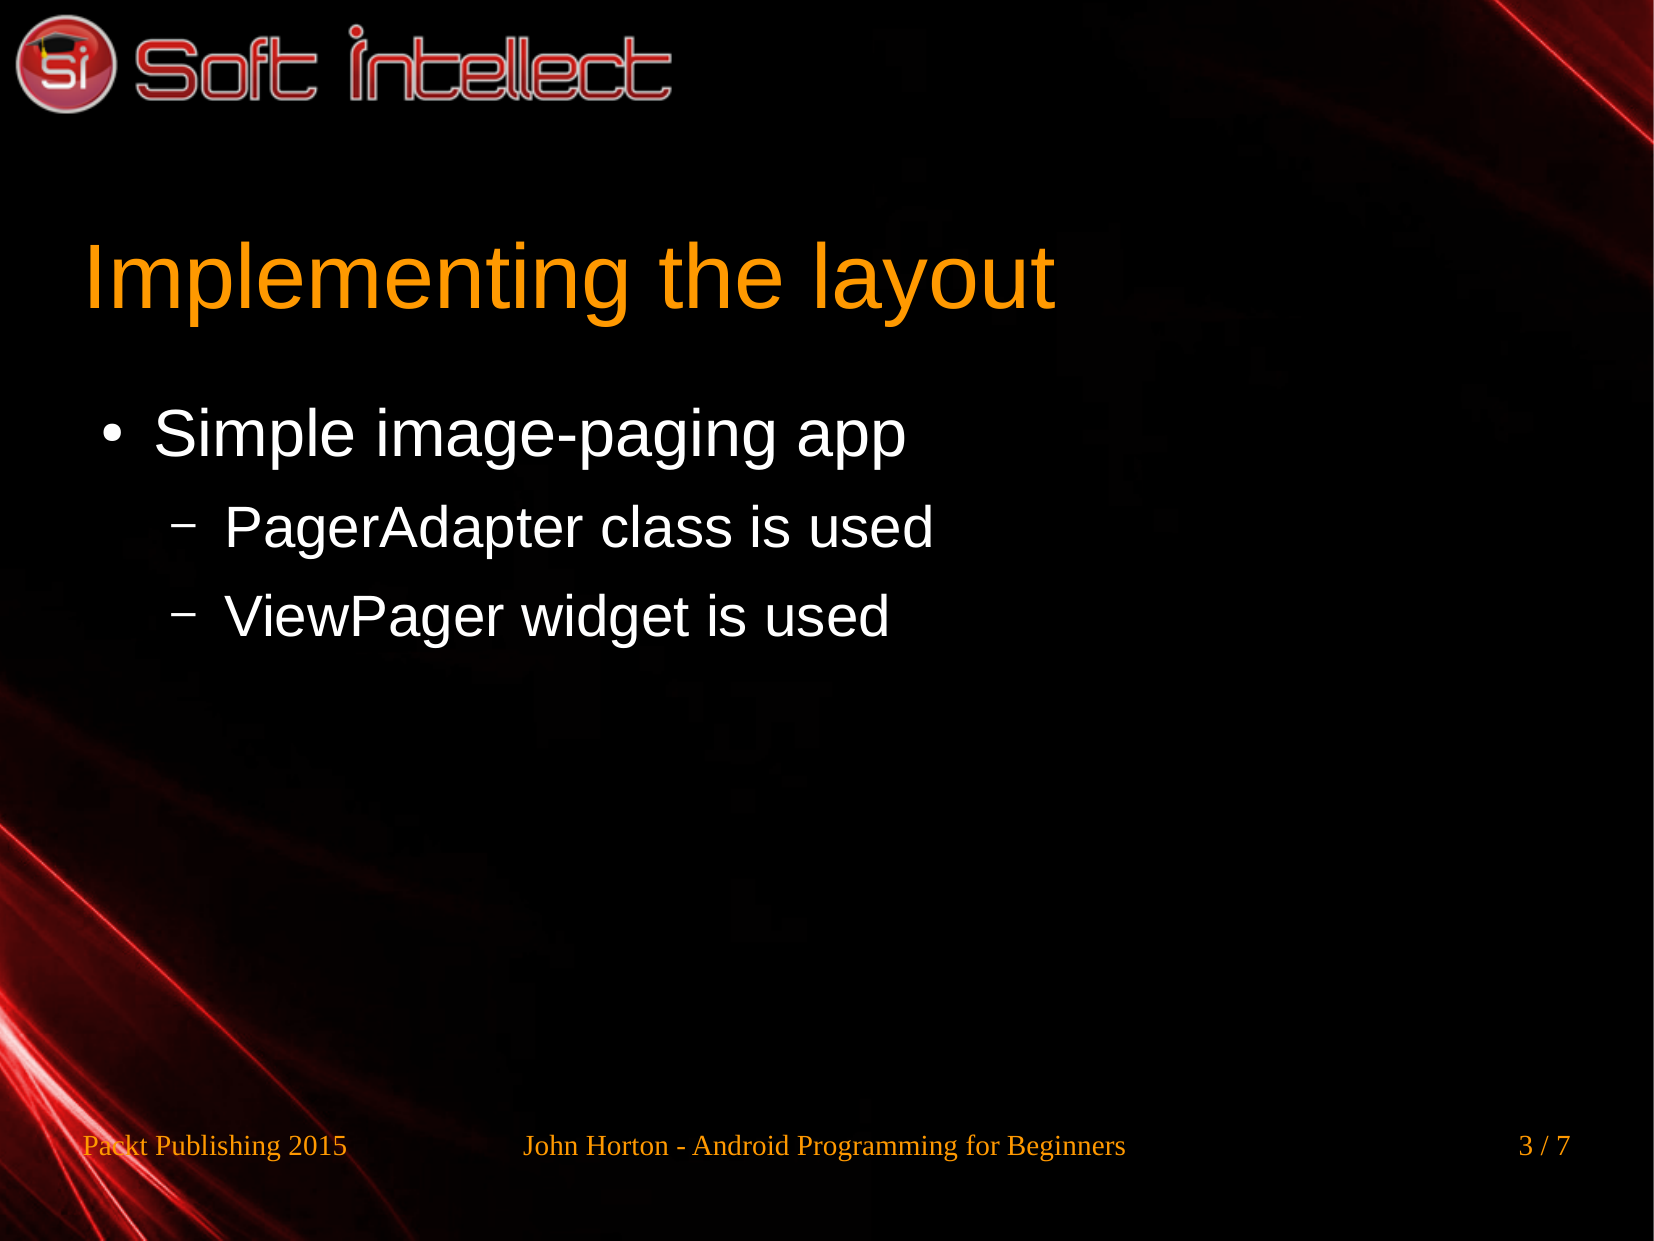

# Implementing the layout
Simple image-paging app
PagerAdapter class is used
ViewPager widget is used
Packt Publishing 2015
John Horton - Android Programming for Beginners
3